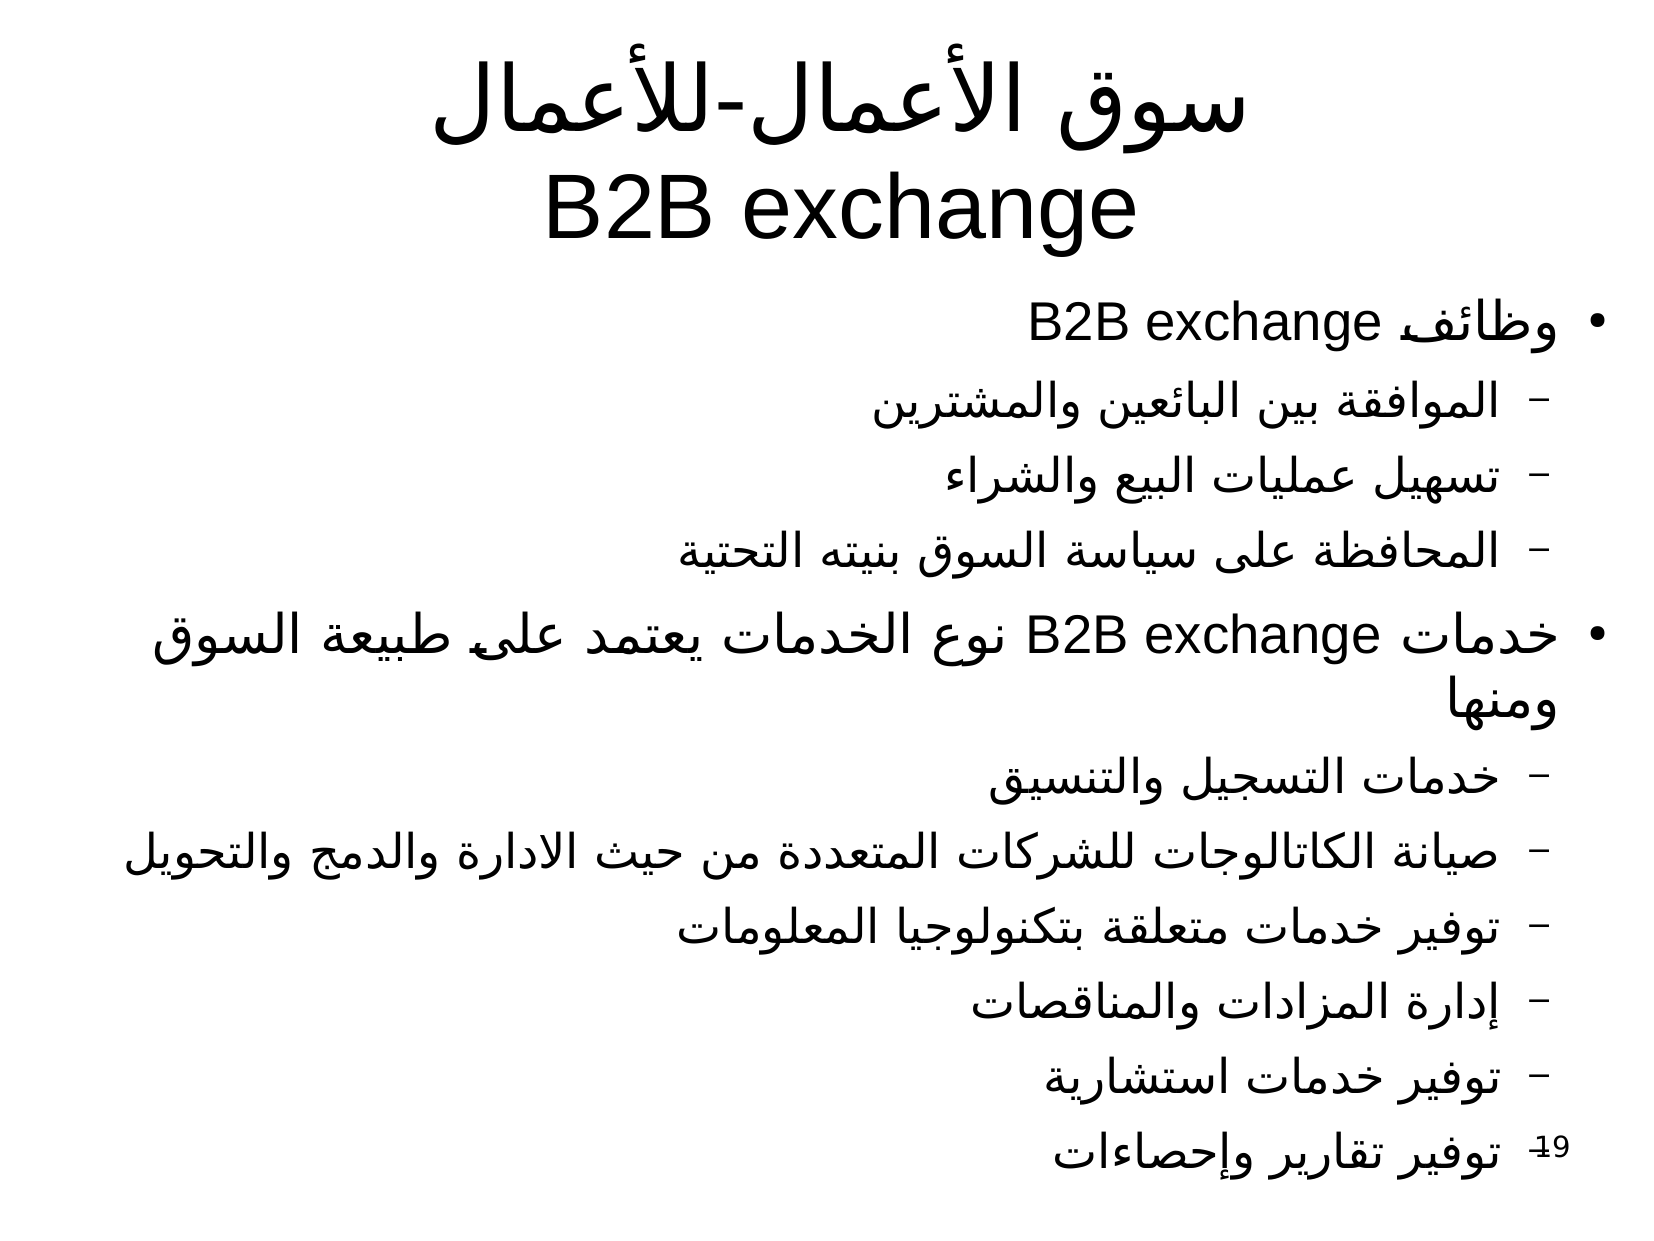

# سوق الأعمال-للأعمال B2B exchange
وظائف B2B exchange
الموافقة بين البائعين والمشترين
تسهيل عمليات البيع والشراء
المحافظة على سياسة السوق بنيته التحتية
خدمات B2B exchange نوع الخدمات يعتمد على طبيعة السوق ومنها
خدمات التسجيل والتنسيق
صيانة الكاتالوجات للشركات المتعددة من حيث الادارة والدمج والتحويل
توفير خدمات متعلقة بتكنولوجيا المعلومات
إدارة المزادات والمناقصات
توفير خدمات استشارية
توفير تقارير وإحصاءات
19